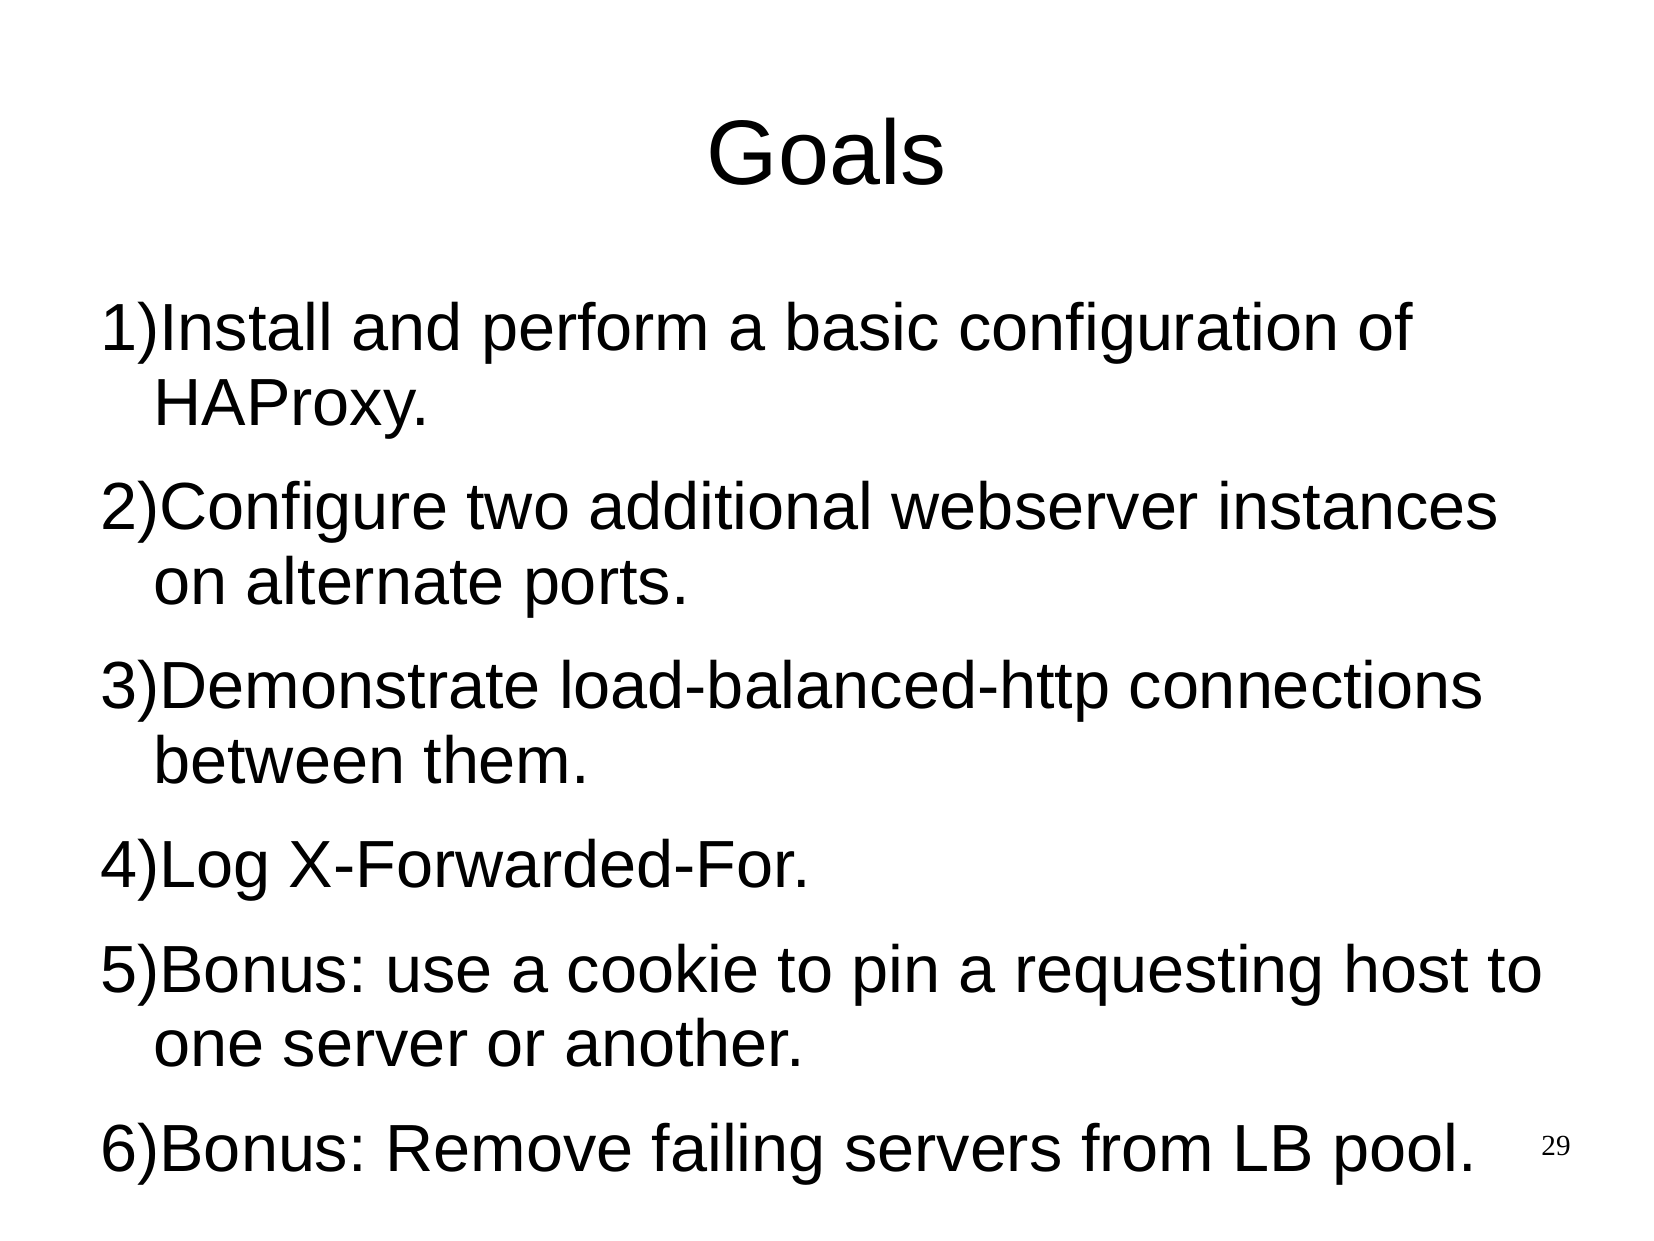

# Goals
Install and perform a basic configuration of HAProxy.
Configure two additional webserver instances on alternate ports.
Demonstrate load-balanced-http connections between them.
Log X-Forwarded-For.
Bonus: use a cookie to pin a requesting host to one server or another.
Bonus: Remove failing servers from LB pool.
29